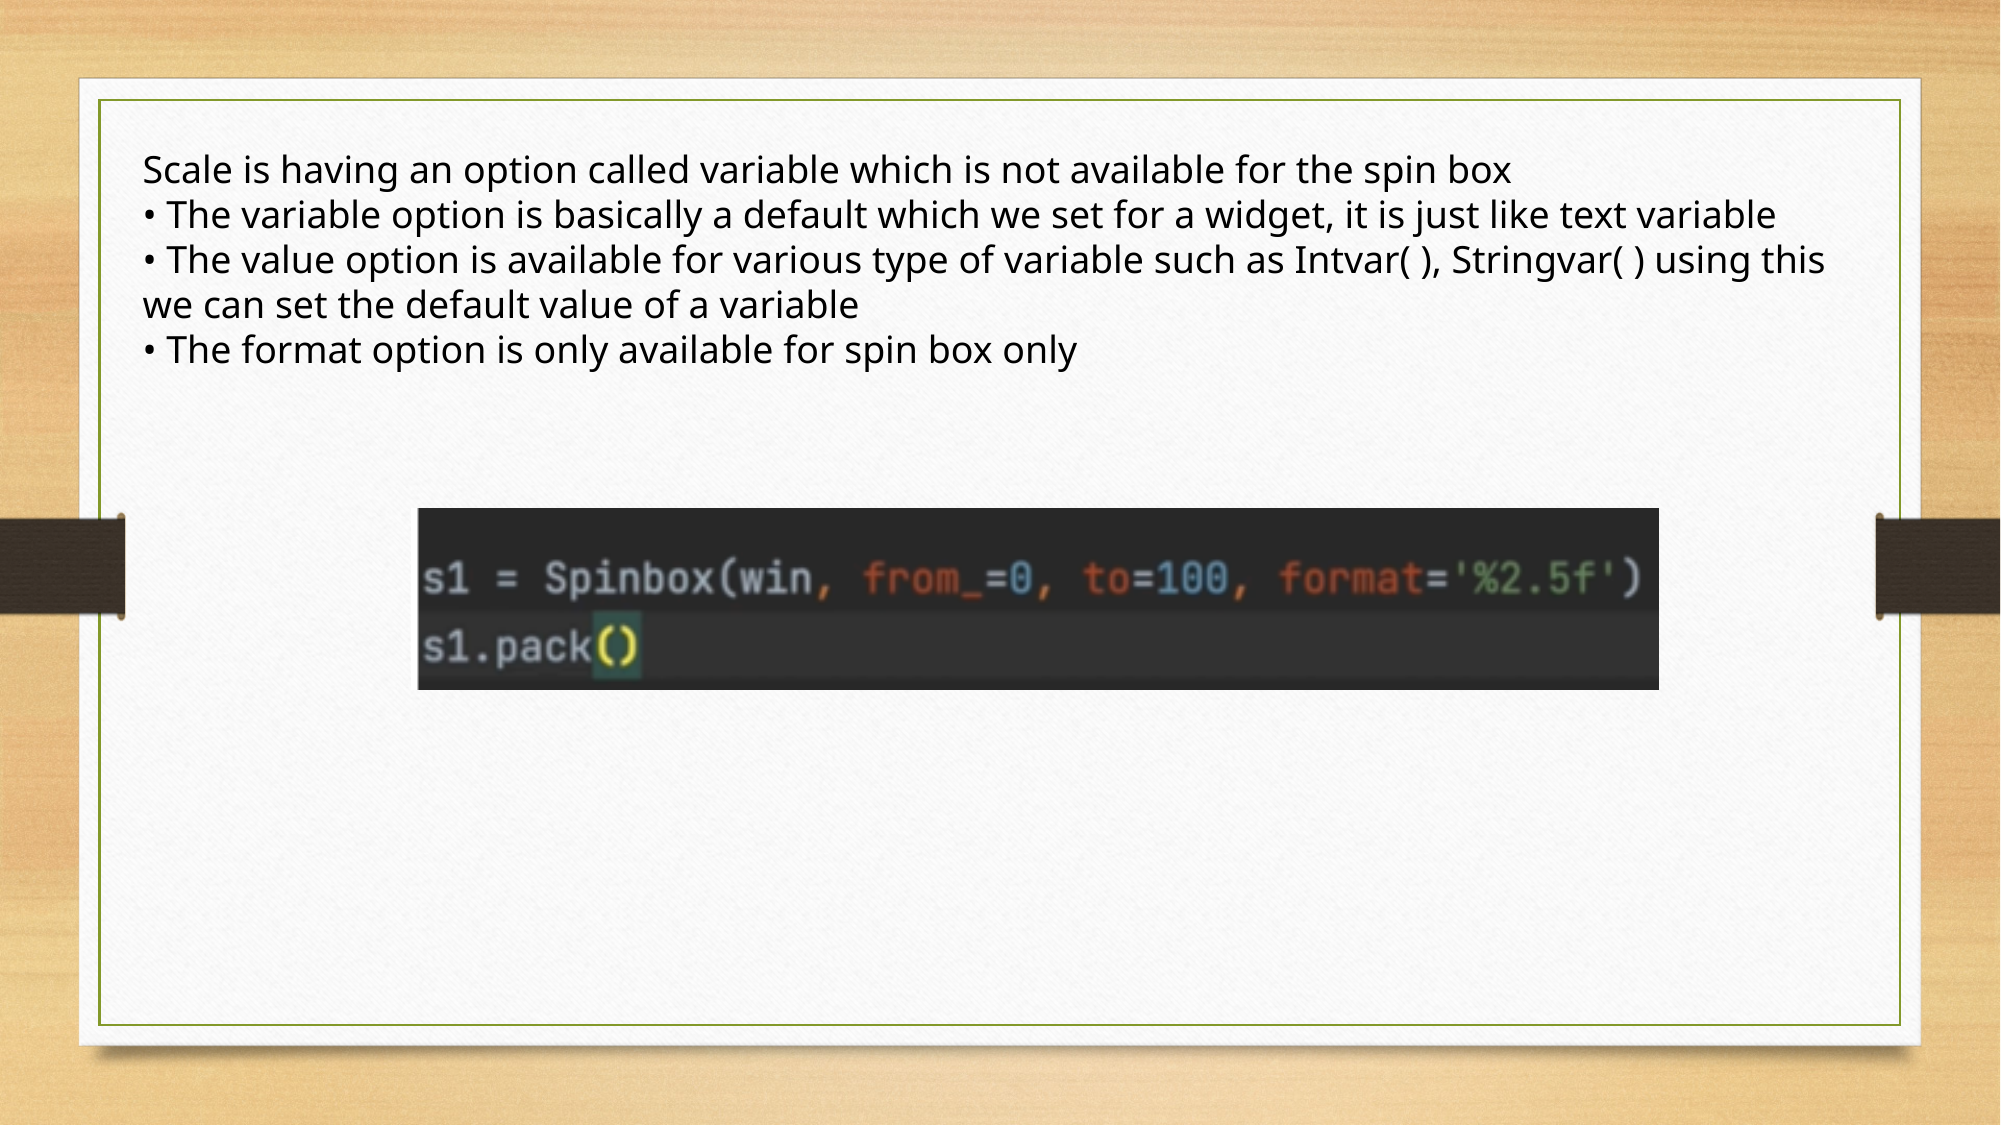

Scale is having an option called variable which is not available for the spin box
• The variable option is basically a default which we set for a widget, it is just like text variable
• The value option is available for various type of variable such as Intvar( ), Stringvar( ) using this we can set the default value of a variable
• The format option is only available for spin box only